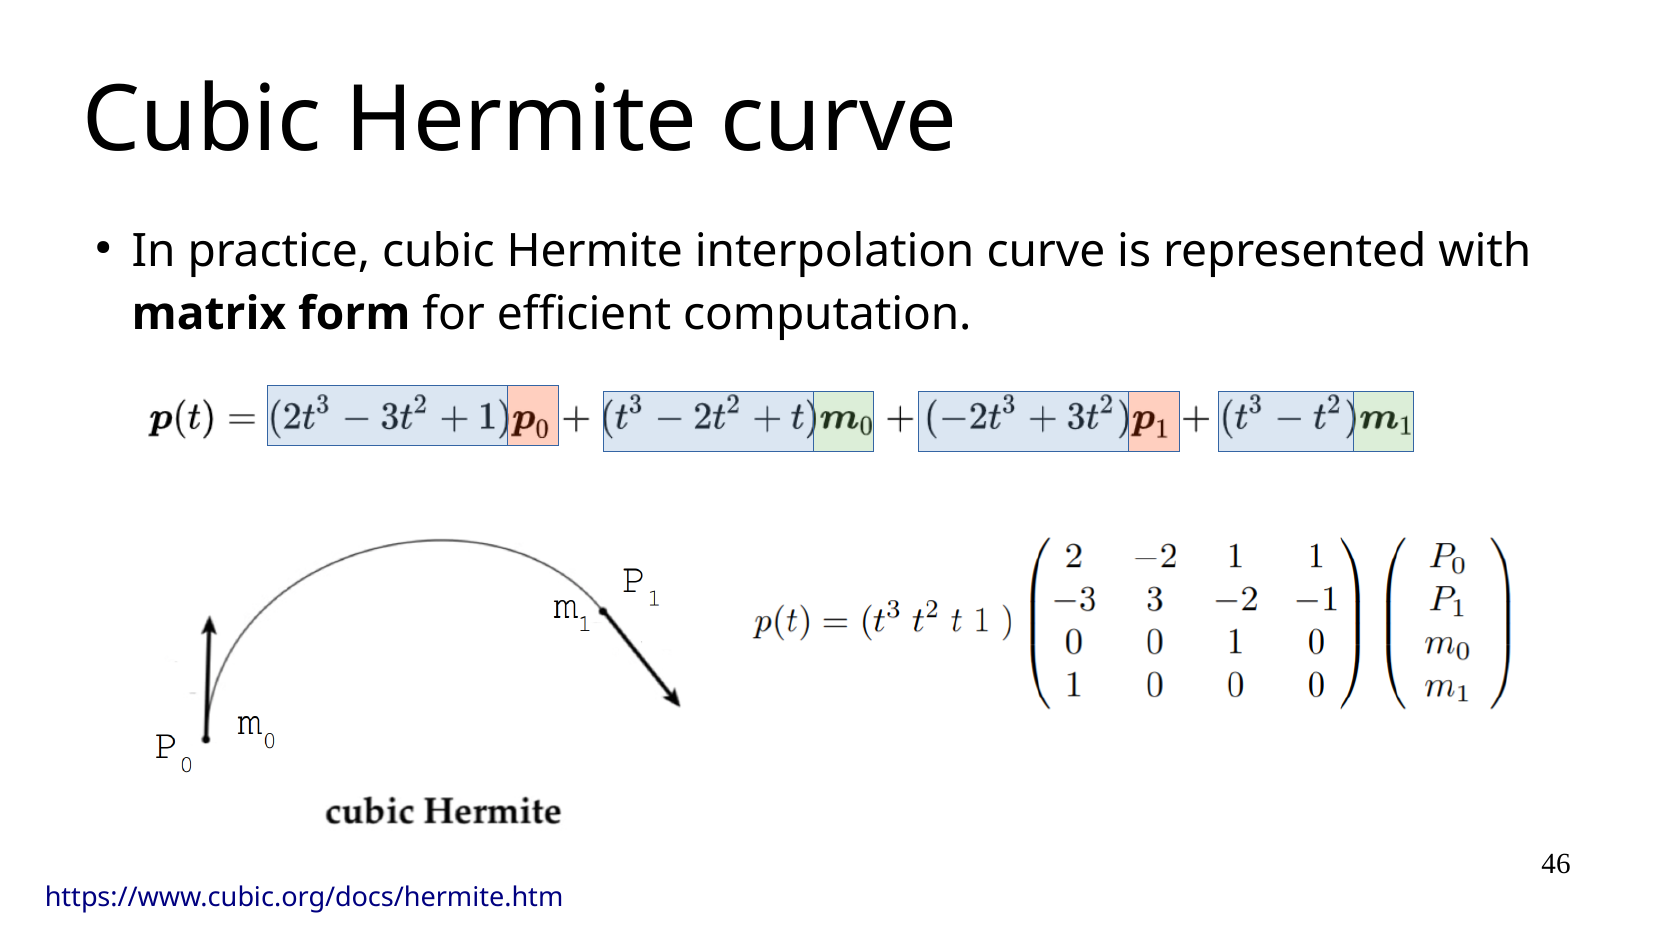

# Cubic Hermite curve
In practice, cubic Hermite interpolation curve is represented with matrix form for efficient computation.
46
https://www.cubic.org/docs/hermite.htm